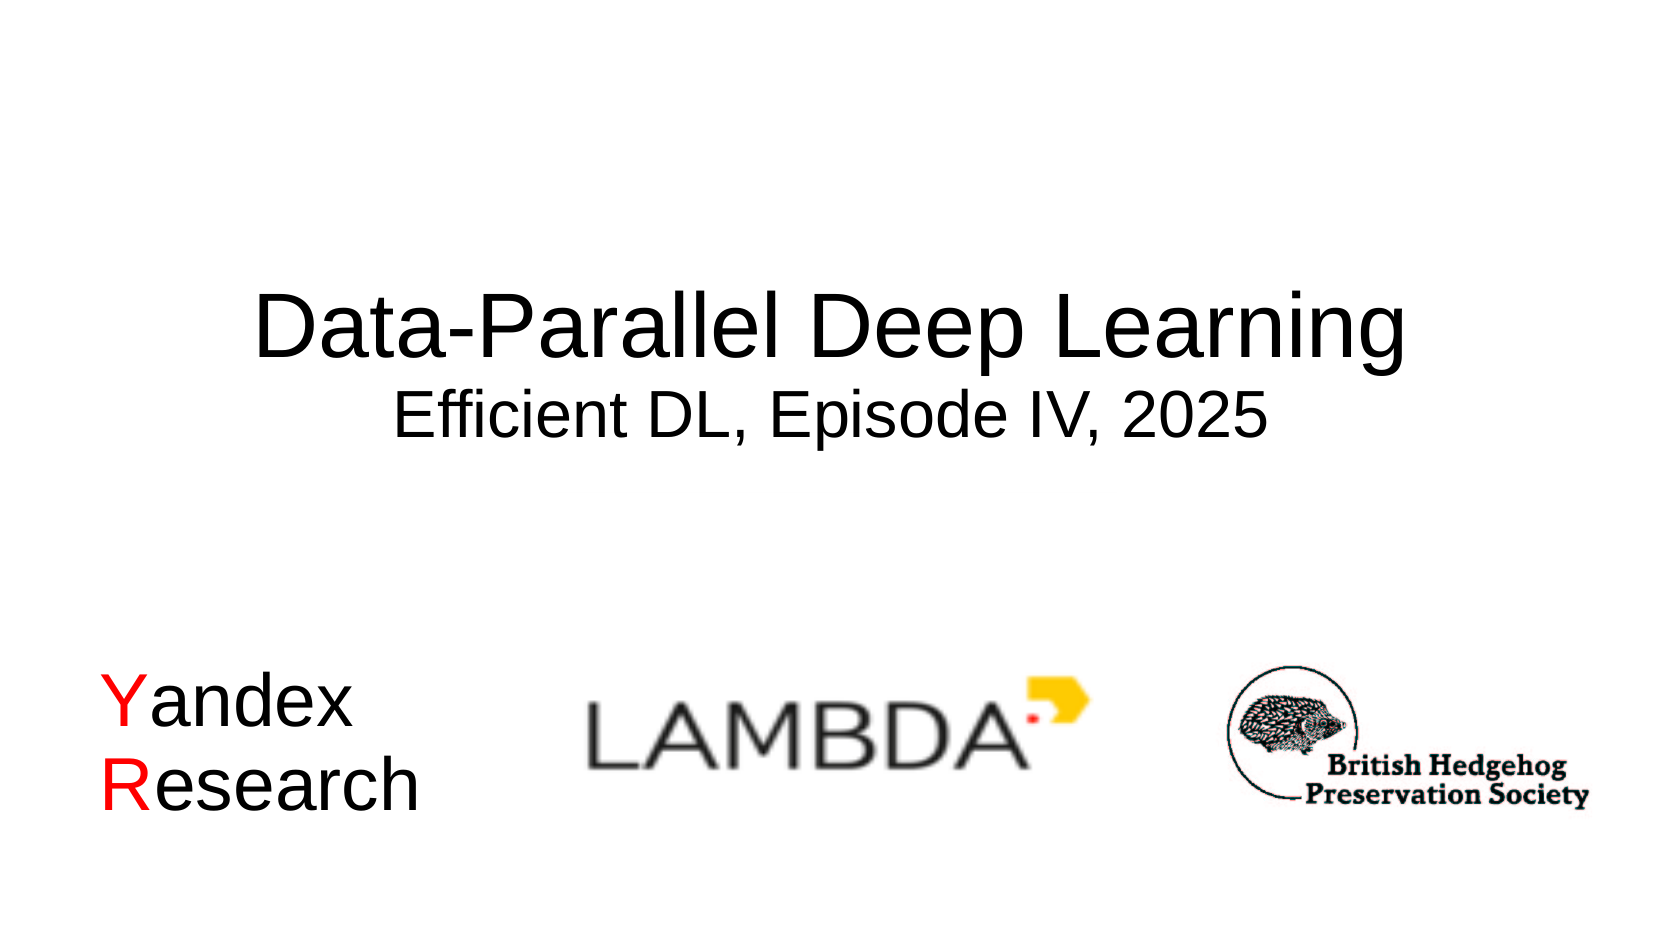

Data-Parallel Deep Learning
Efficient DL, Episode IV, 2025
Yandex
Research